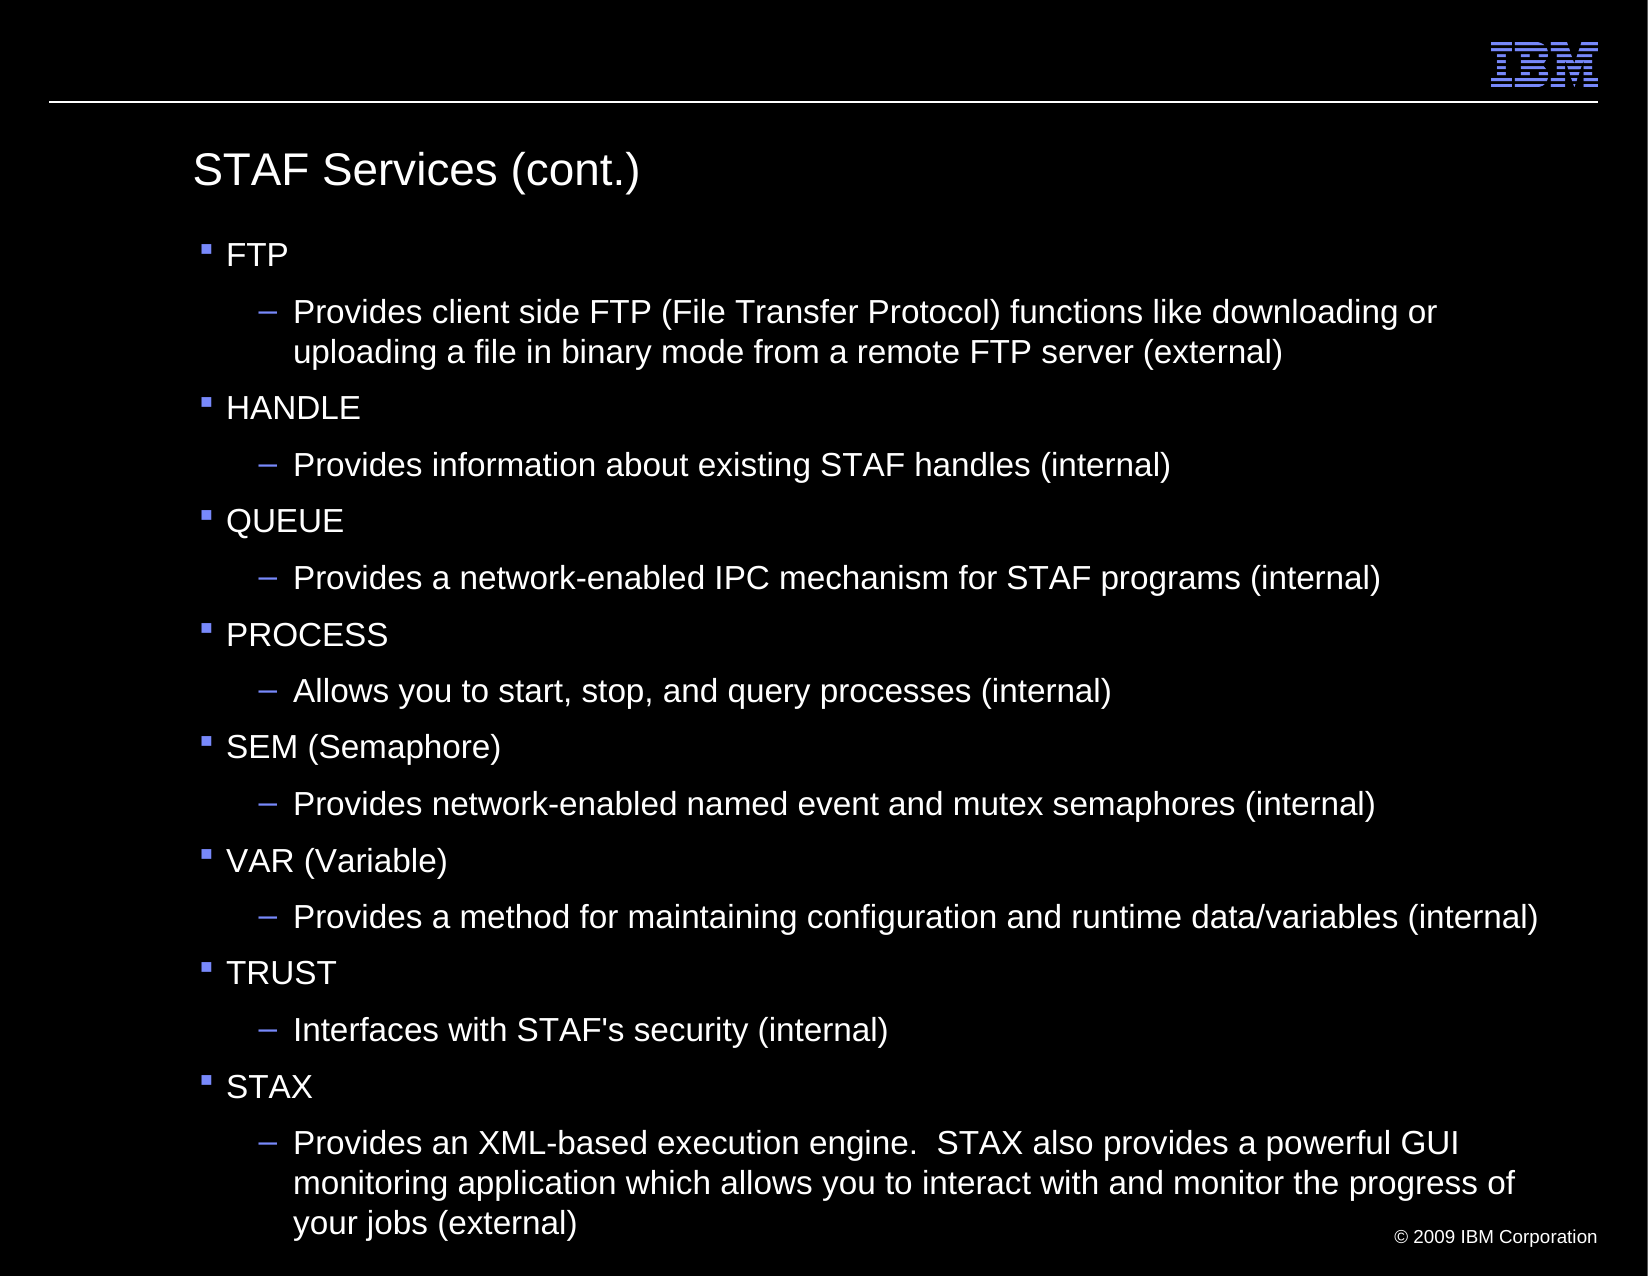

# STAF Services (cont.)
FTP
Provides client side FTP (File Transfer Protocol) functions like downloading or uploading a file in binary mode from a remote FTP server (external)
HANDLE
Provides information about existing STAF handles (internal)
QUEUE
Provides a network-enabled IPC mechanism for STAF programs (internal)
PROCESS
Allows you to start, stop, and query processes (internal)
SEM (Semaphore)
Provides network-enabled named event and mutex semaphores (internal)
VAR (Variable)
Provides a method for maintaining configuration and runtime data/variables (internal)
TRUST
Interfaces with STAF's security (internal)
STAX
Provides an XML-based execution engine. STAX also provides a powerful GUI monitoring application which allows you to interact with and monitor the progress of your jobs (external)